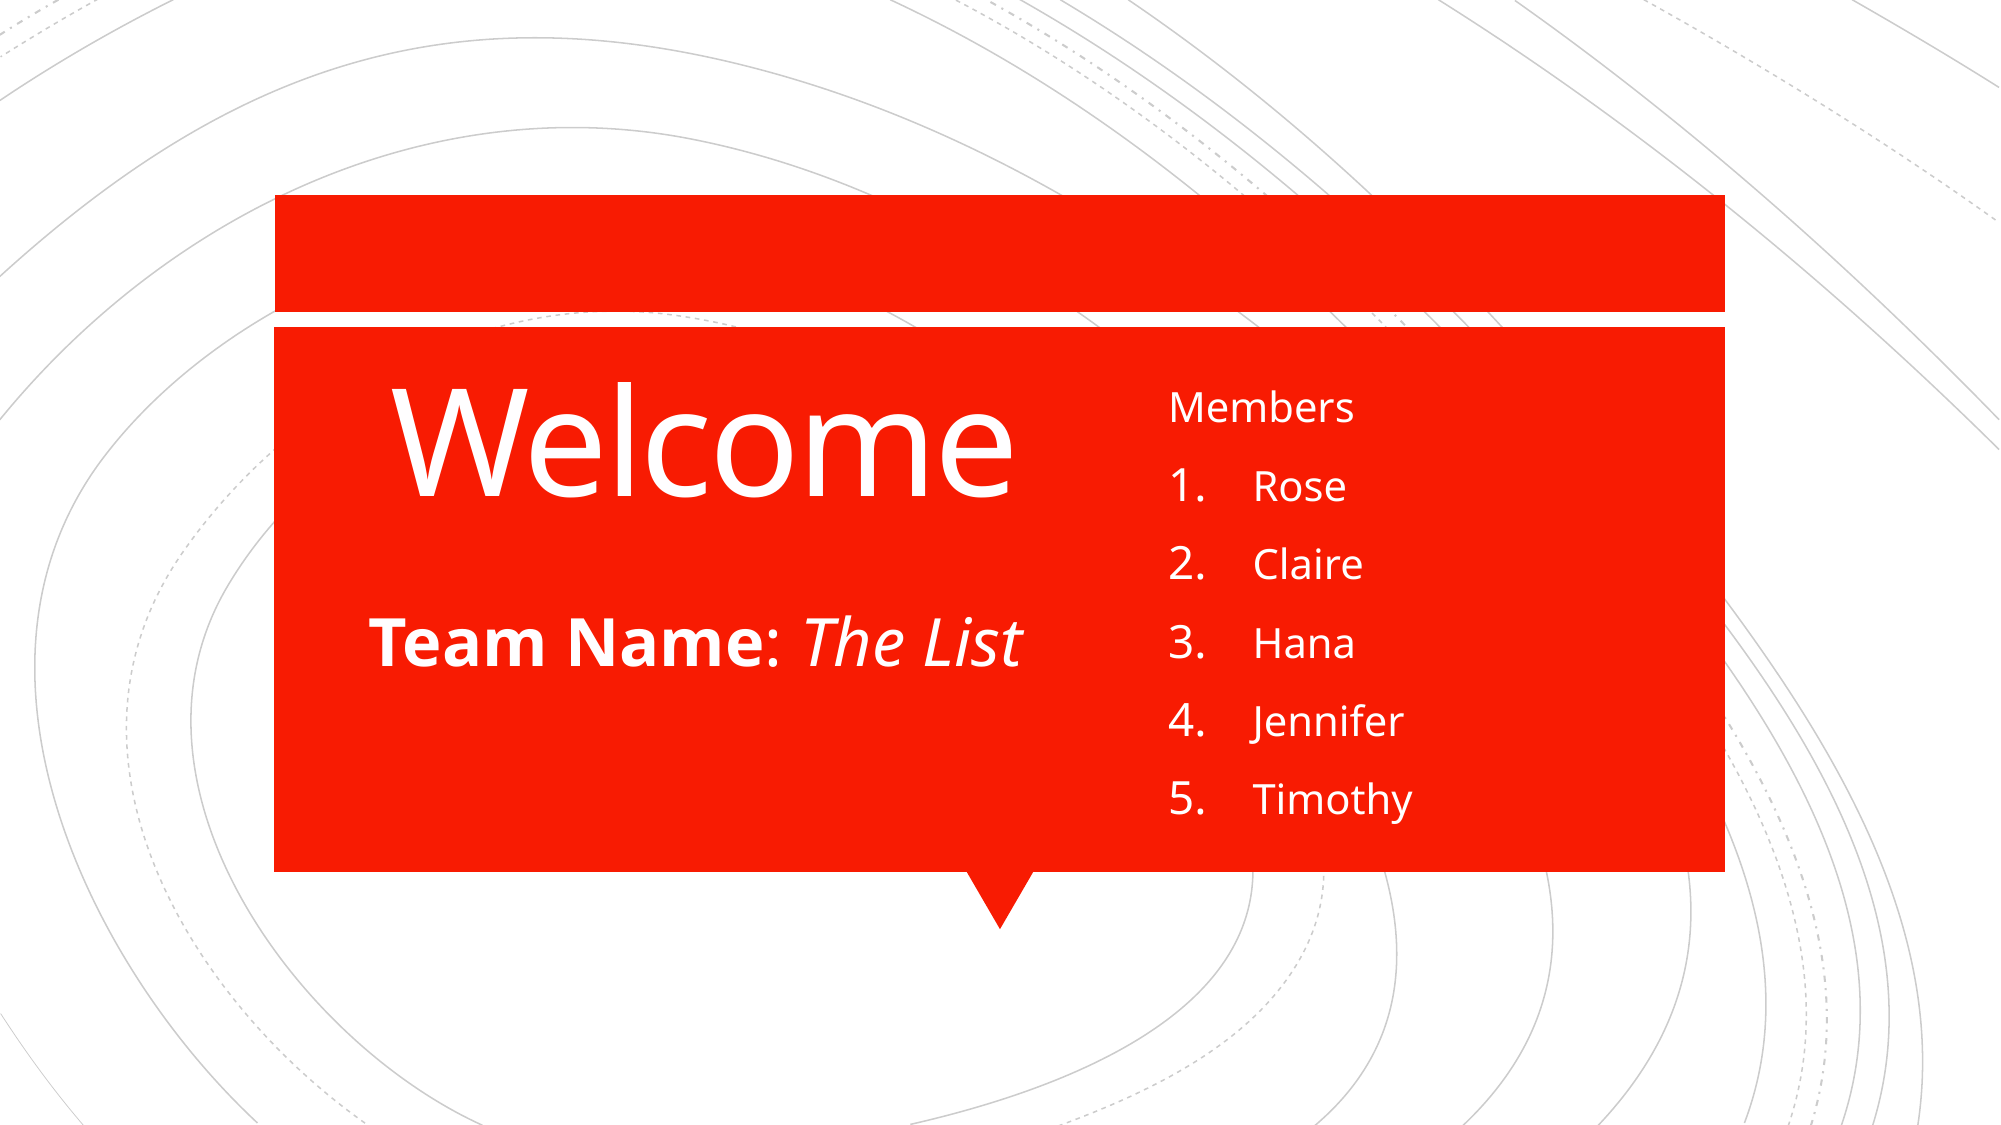

# Welcome
Members
Rose
Claire
Hana
Jennifer
Timothy
Team Name: The List